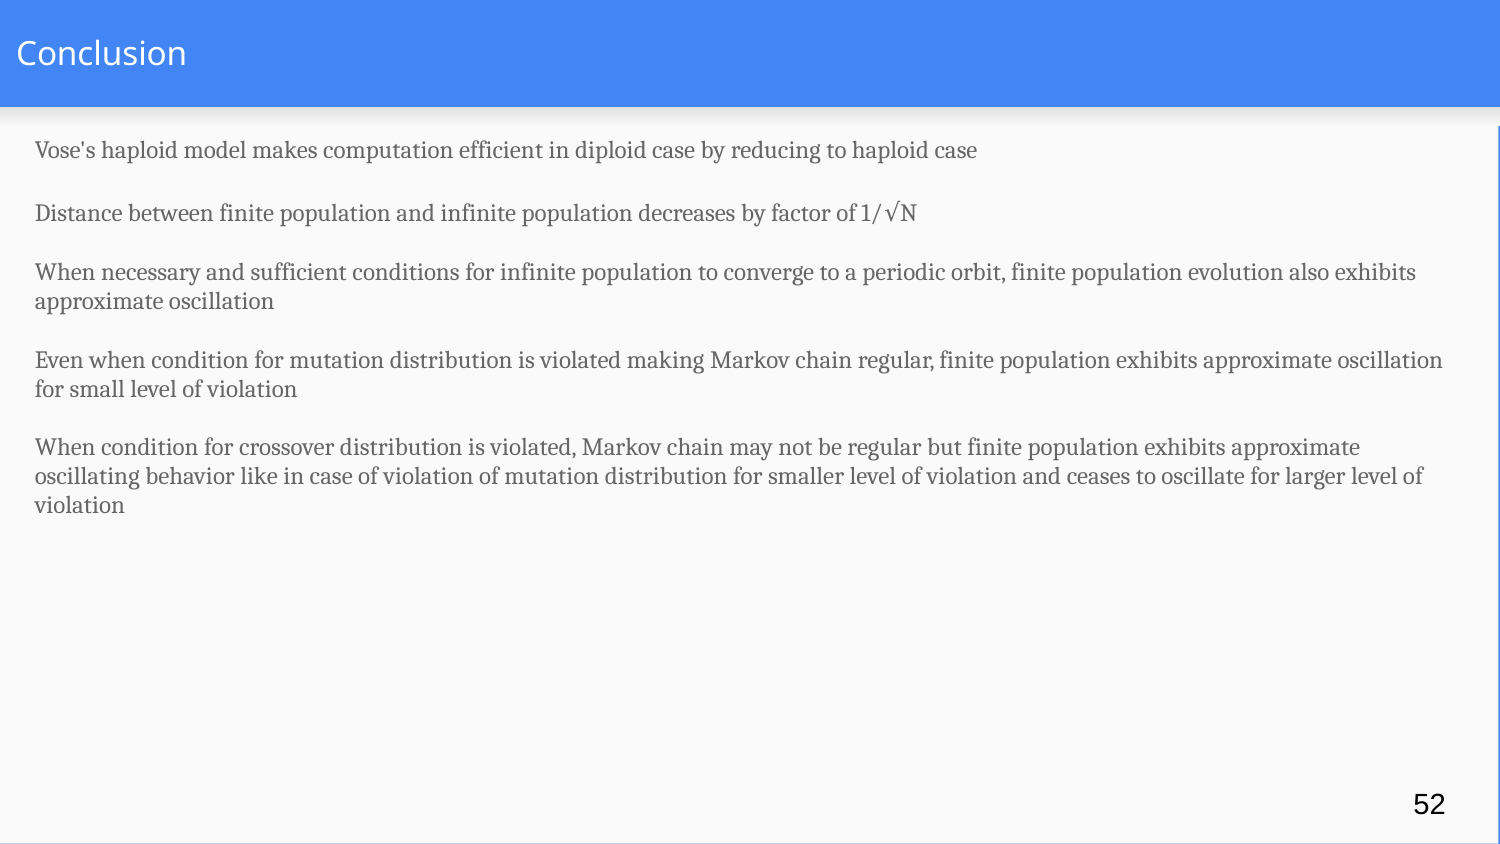

# Conclusion
Vose's haploid model makes computation efficient in diploid case by reducing to haploid case
Distance between finite population and infinite population decreases by factor of 1/√N
When necessary and sufficient conditions for infinite population to converge to a periodic orbit, finite population evolution also exhibits approximate oscillation
Even when condition for mutation distribution is violated making Markov chain regular, finite population exhibits approximate oscillation for small level of violation
When condition for crossover distribution is violated, Markov chain may not be regular but finite population exhibits approximate oscillating behavior like in case of violation of mutation distribution for smaller level of violation and ceases to oscillate for larger level of violation
52